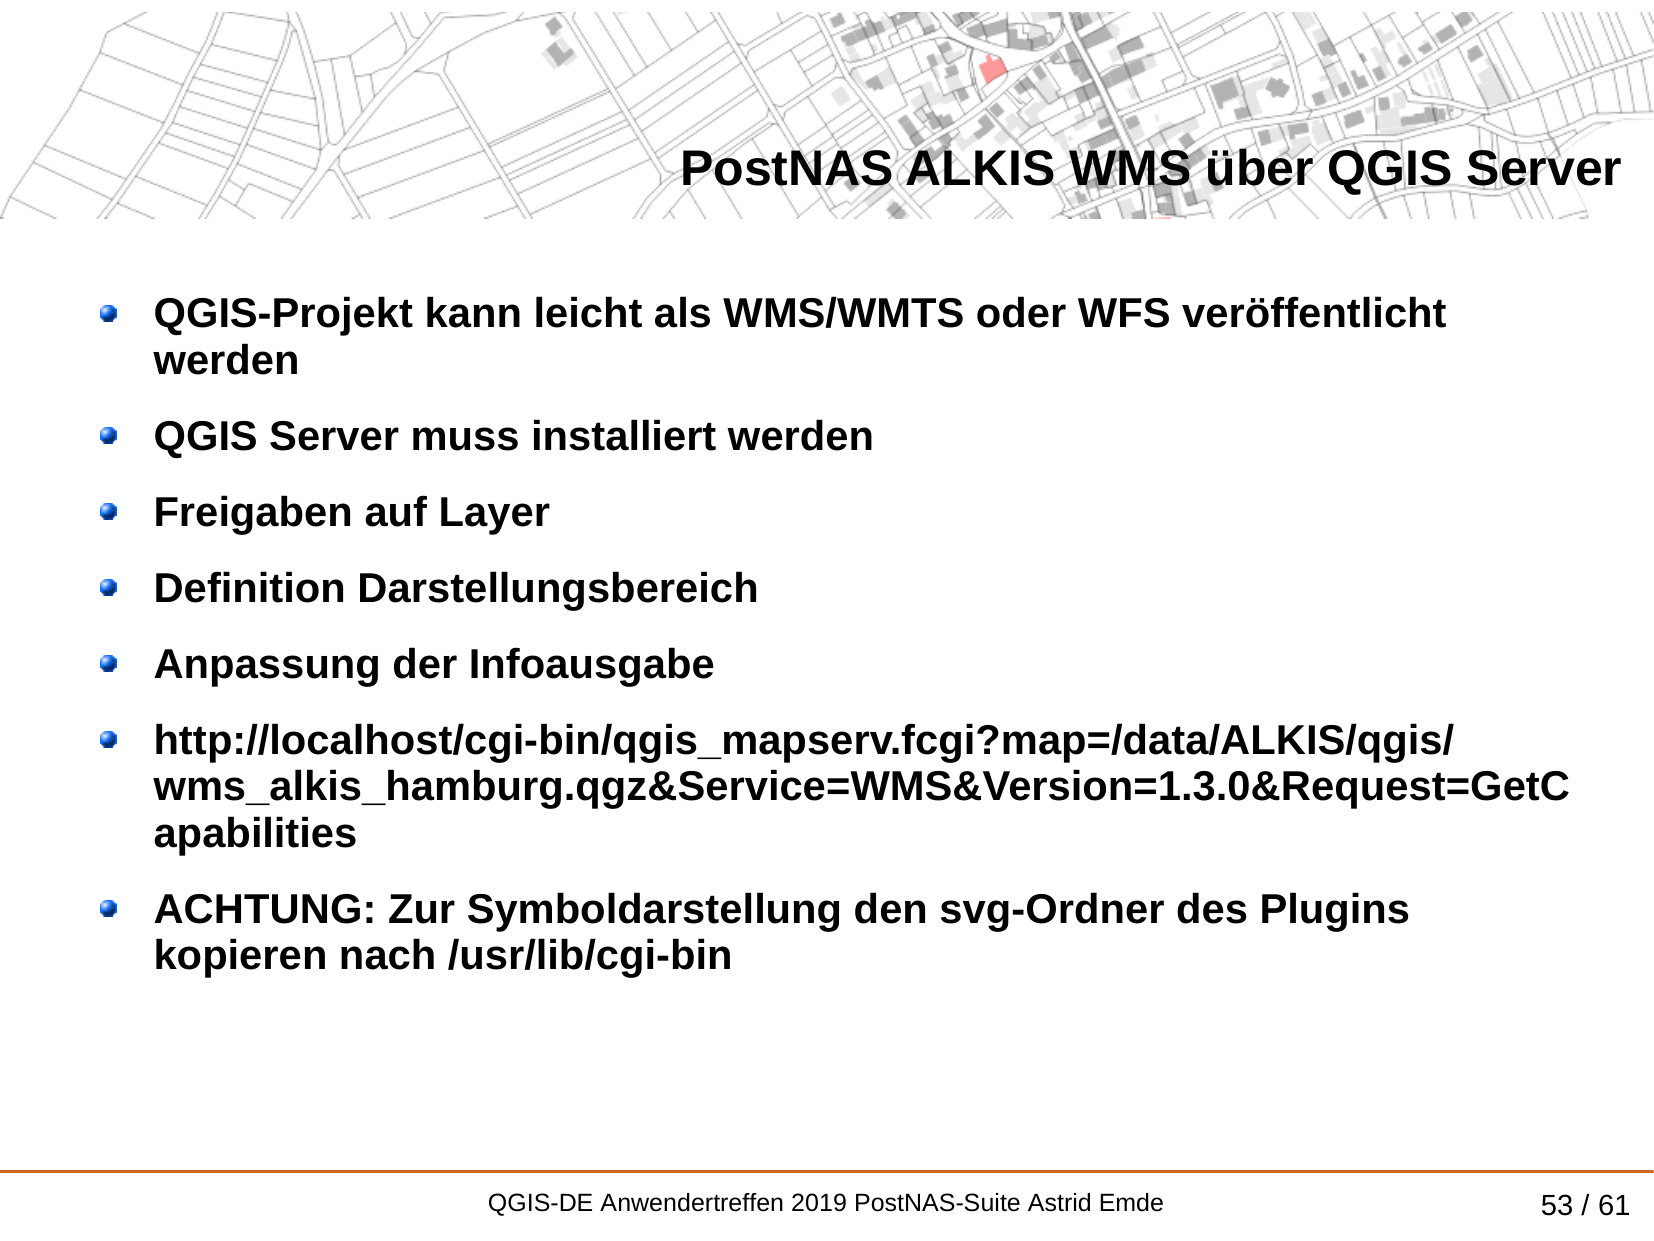

# PostNAS ALKIS WMS über QGIS Server
QGIS-Projekt kann leicht als WMS/WMTS oder WFS veröffentlicht werden
QGIS Server muss installiert werden
Freigaben auf Layer
Definition Darstellungsbereich
Anpassung der Infoausgabe
http://localhost/cgi-bin/qgis_mapserv.fcgi?map=/data/ALKIS/qgis/wms_alkis_hamburg.qgz&Service=WMS&Version=1.3.0&Request=GetCapabilities
ACHTUNG: Zur Symboldarstellung den svg-Ordner des Plugins kopieren nach /usr/lib/cgi-bin